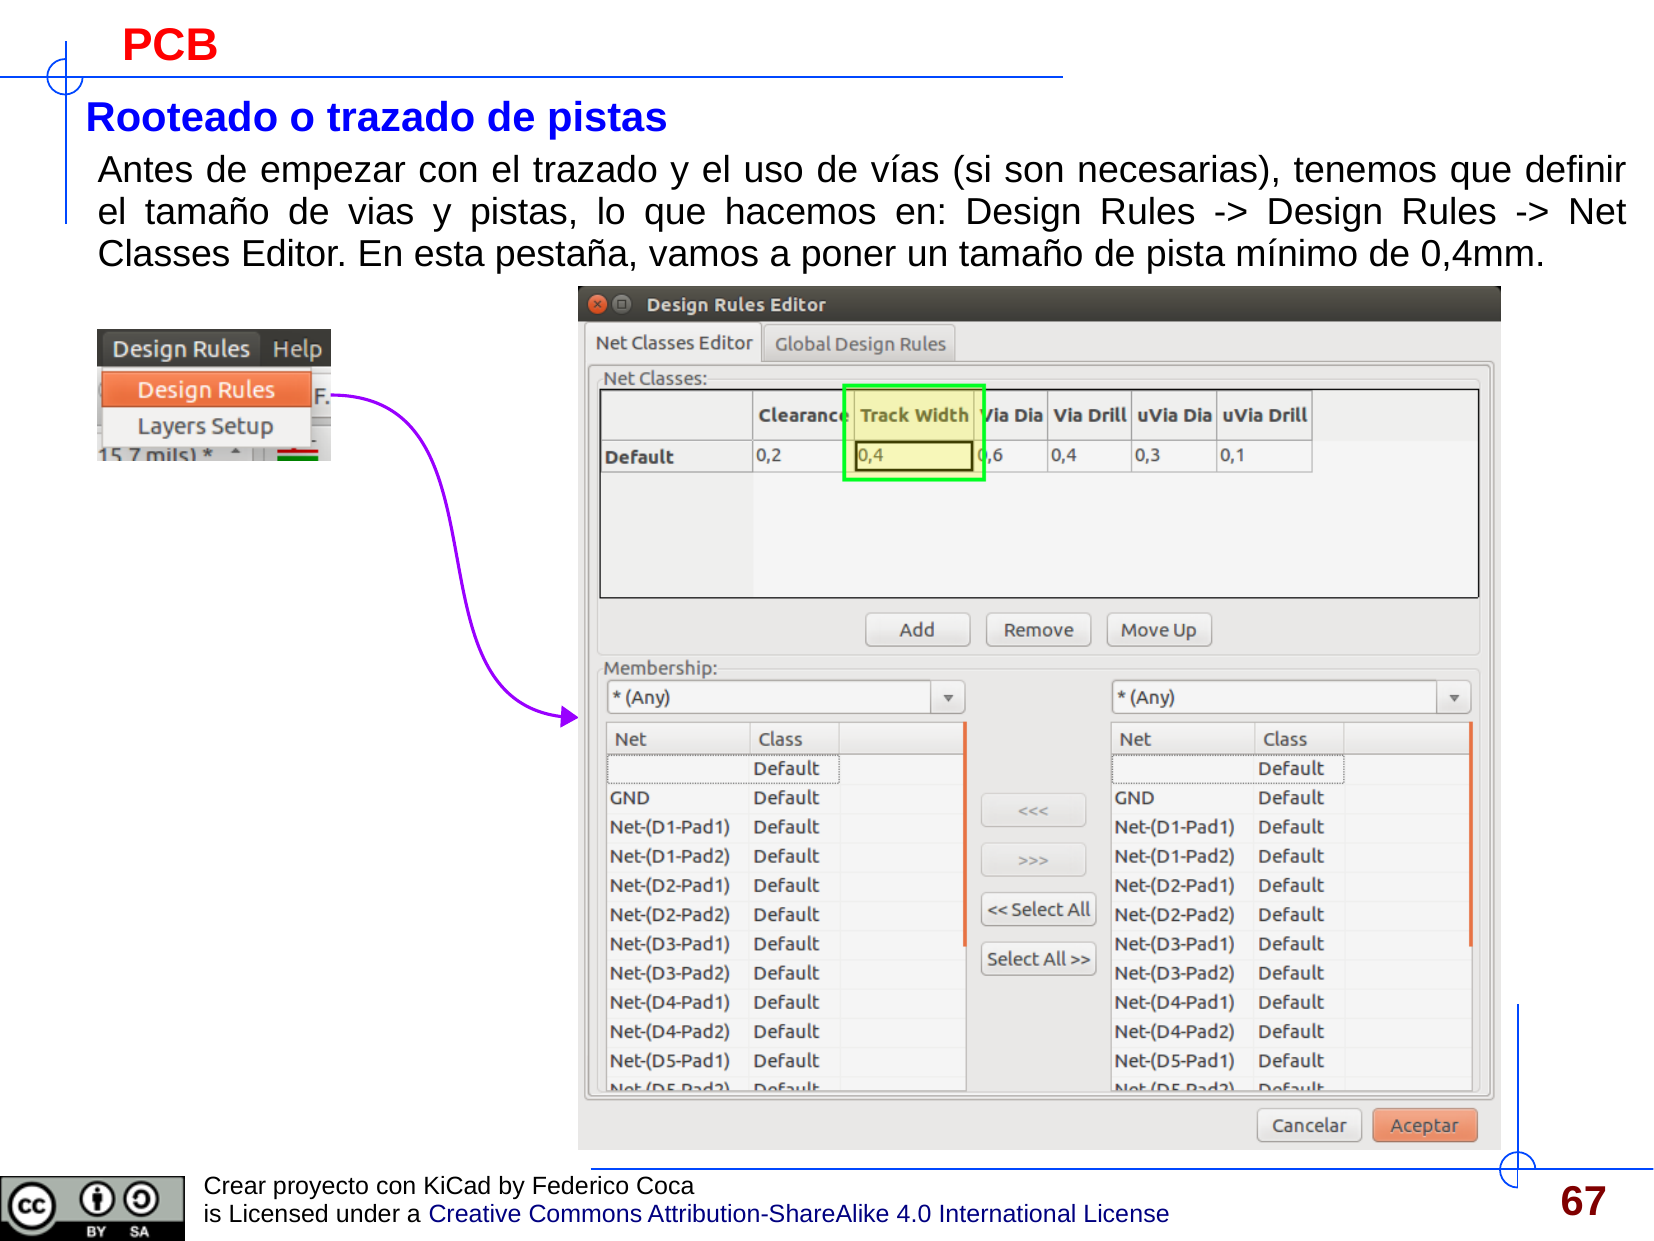

PCB
Rooteado o trazado de pistas
Antes de empezar con el trazado y el uso de vías (si son necesarias), tenemos que definir el tamaño de vias y pistas, lo que hacemos en: Design Rules -> Design Rules -> Net Classes Editor. En esta pestaña, vamos a poner un tamaño de pista mínimo de 0,4mm.
Crear proyecto con KiCad by Federico Coca
is Licensed under a Creative Commons Attribution-ShareAlike 4.0 International License